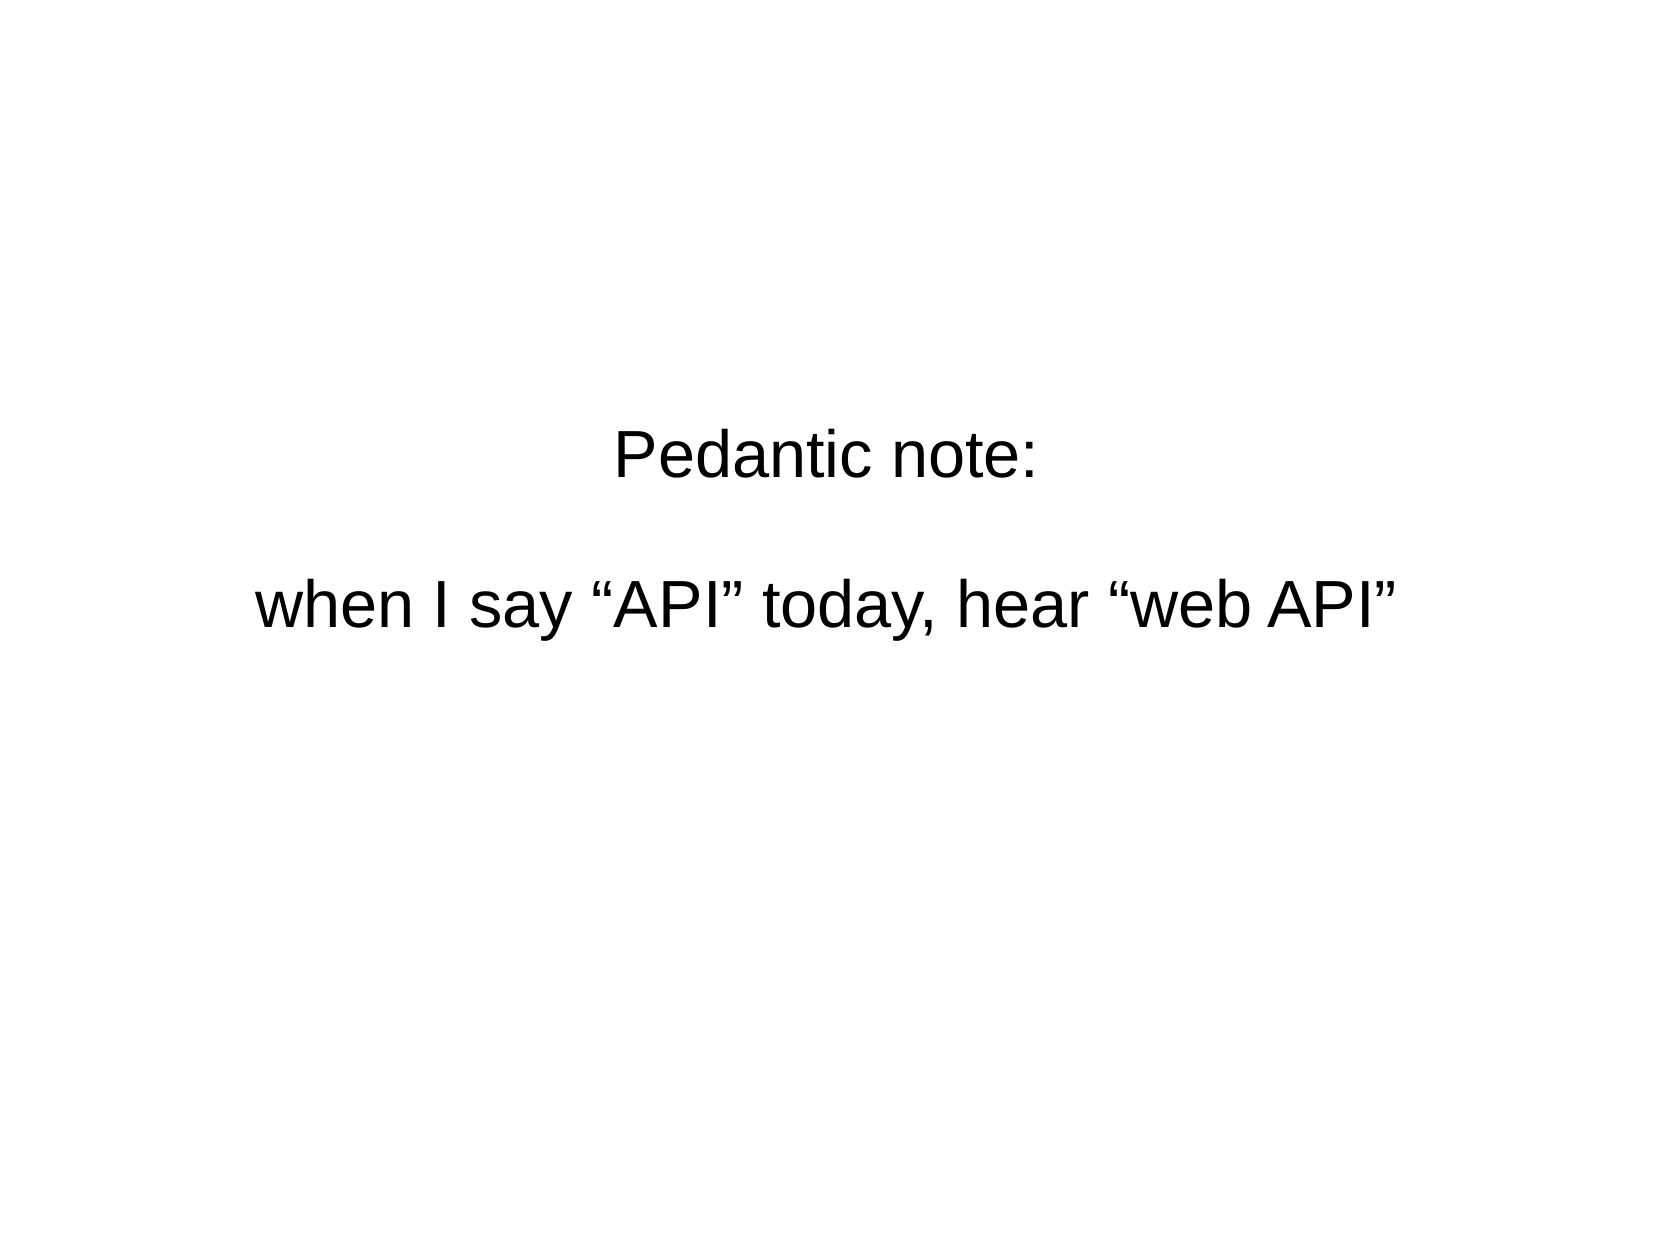

# Pedantic note:
when I say “API” today, hear “web API”